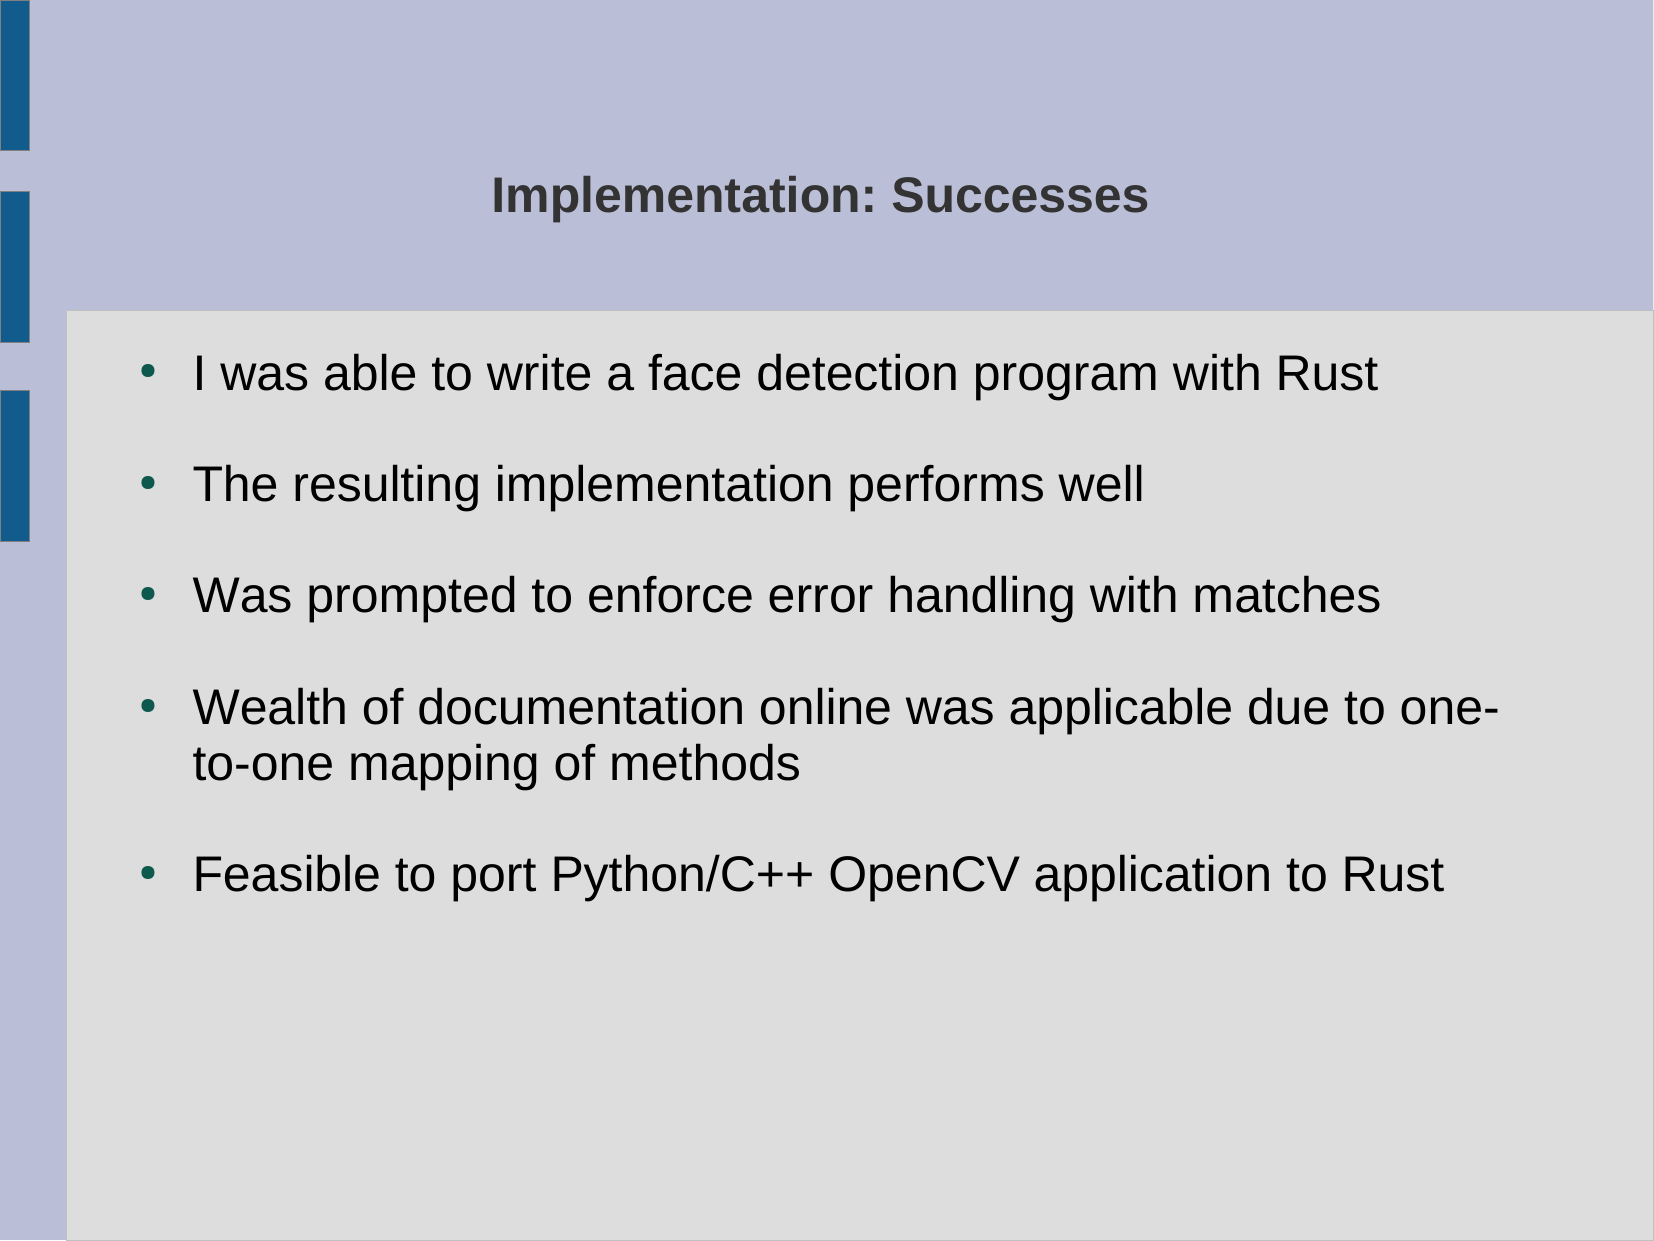

# Implementation: Successes
I was able to write a face detection program with Rust
The resulting implementation performs well
Was prompted to enforce error handling with matches
Wealth of documentation online was applicable due to one-to-one mapping of methods
Feasible to port Python/C++ OpenCV application to Rust